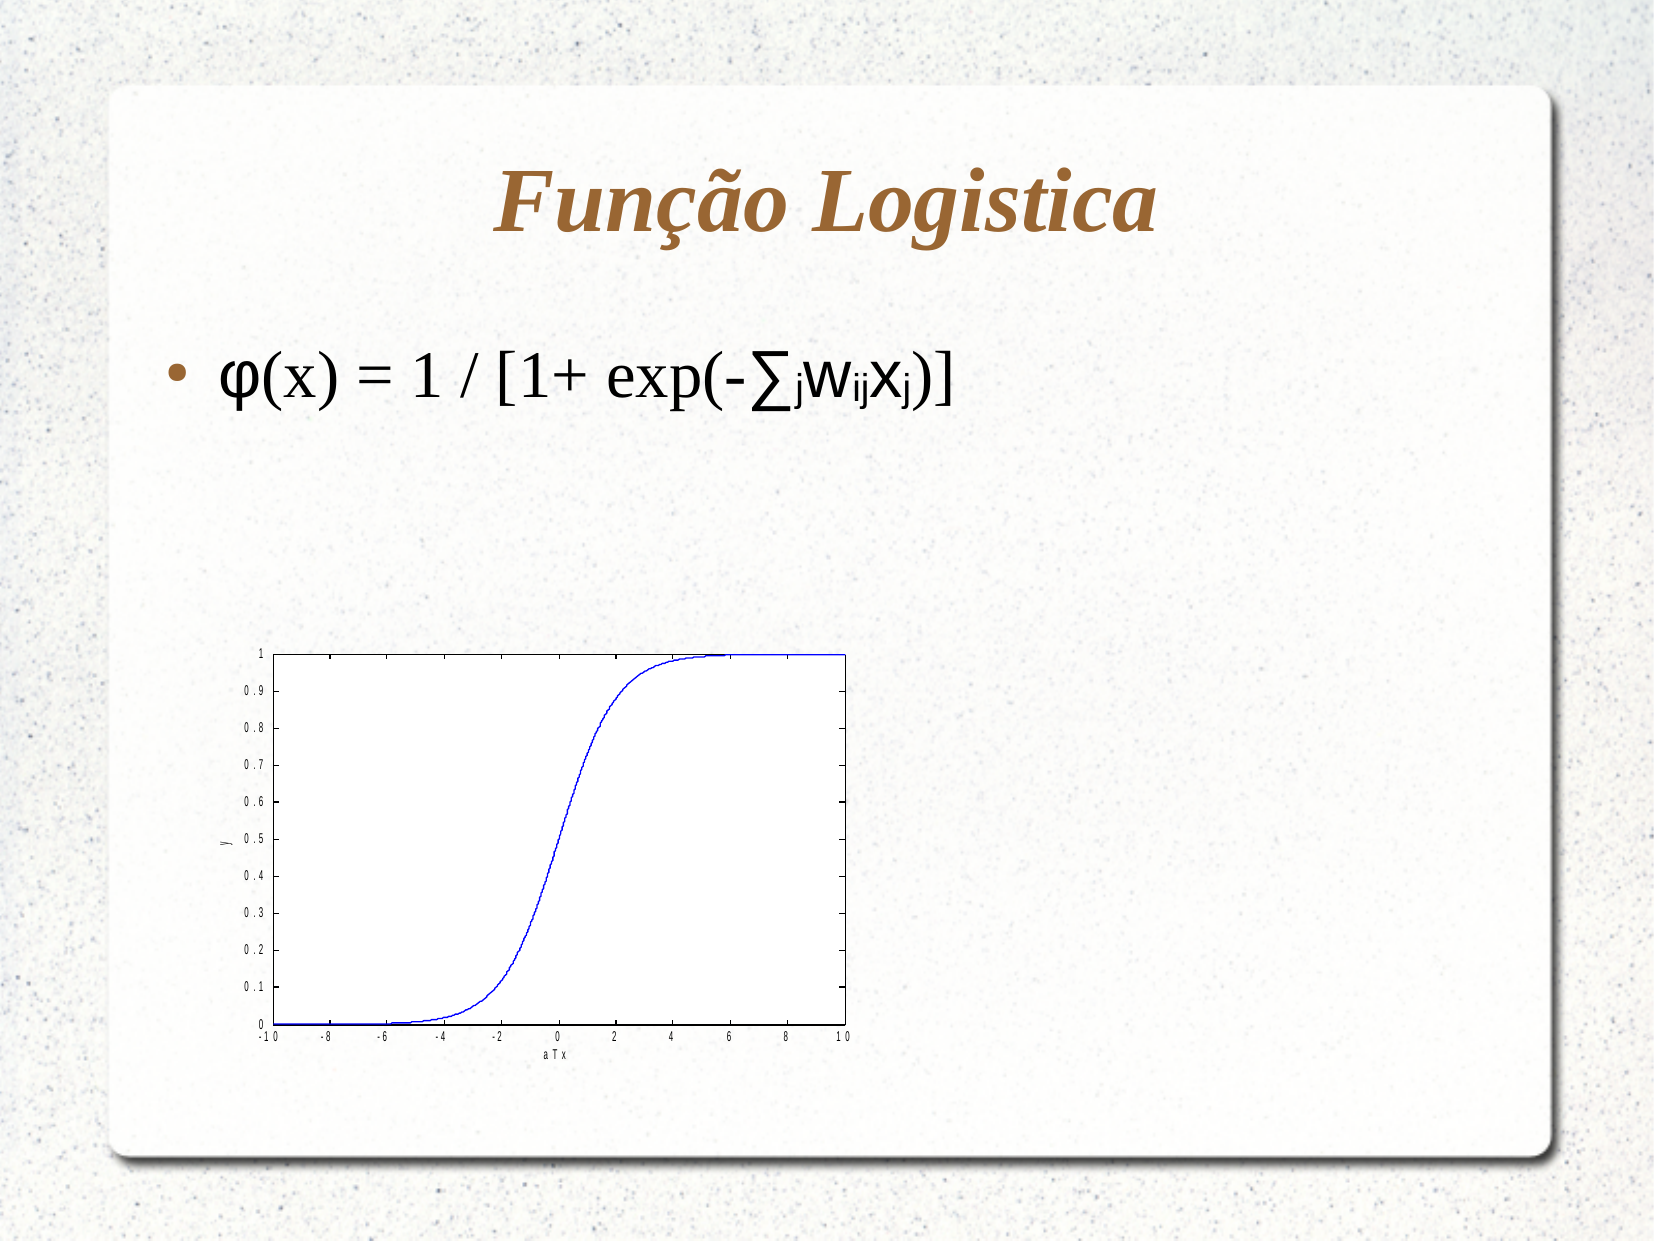

# Função Logistica
φ(x) = 1 / [1+ exp(-∑jwijxj)]